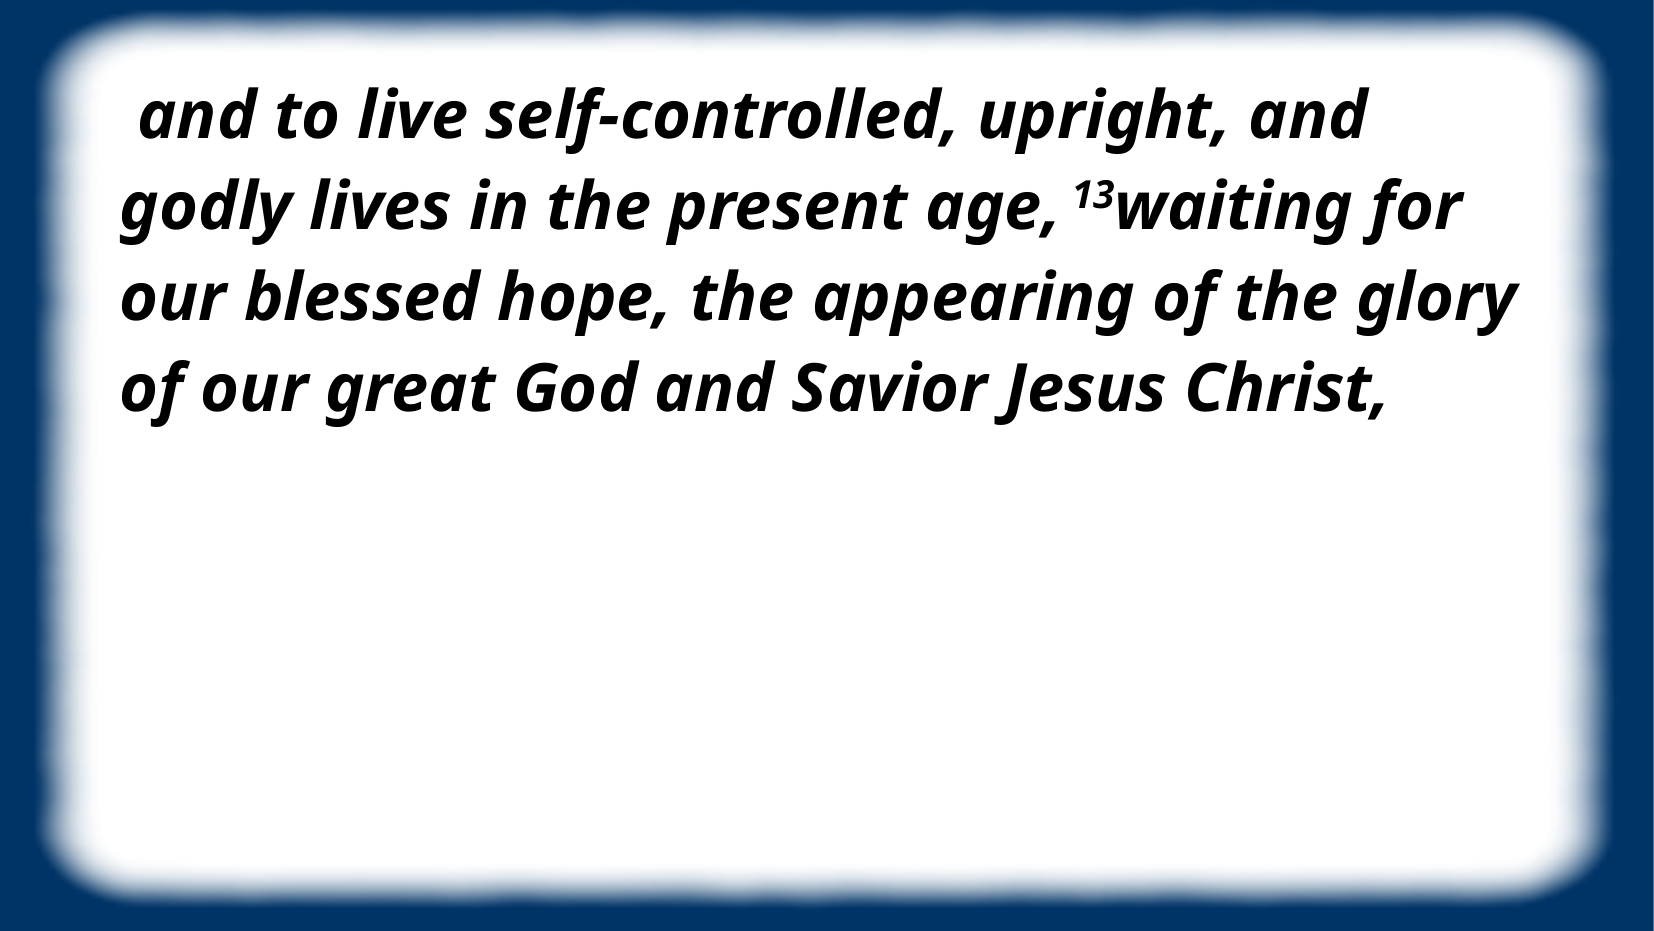

and to live self-controlled, upright, and godly lives in the present age, 13waiting for our blessed hope, the appearing of the glory of our great God and Savior Jesus Christ,